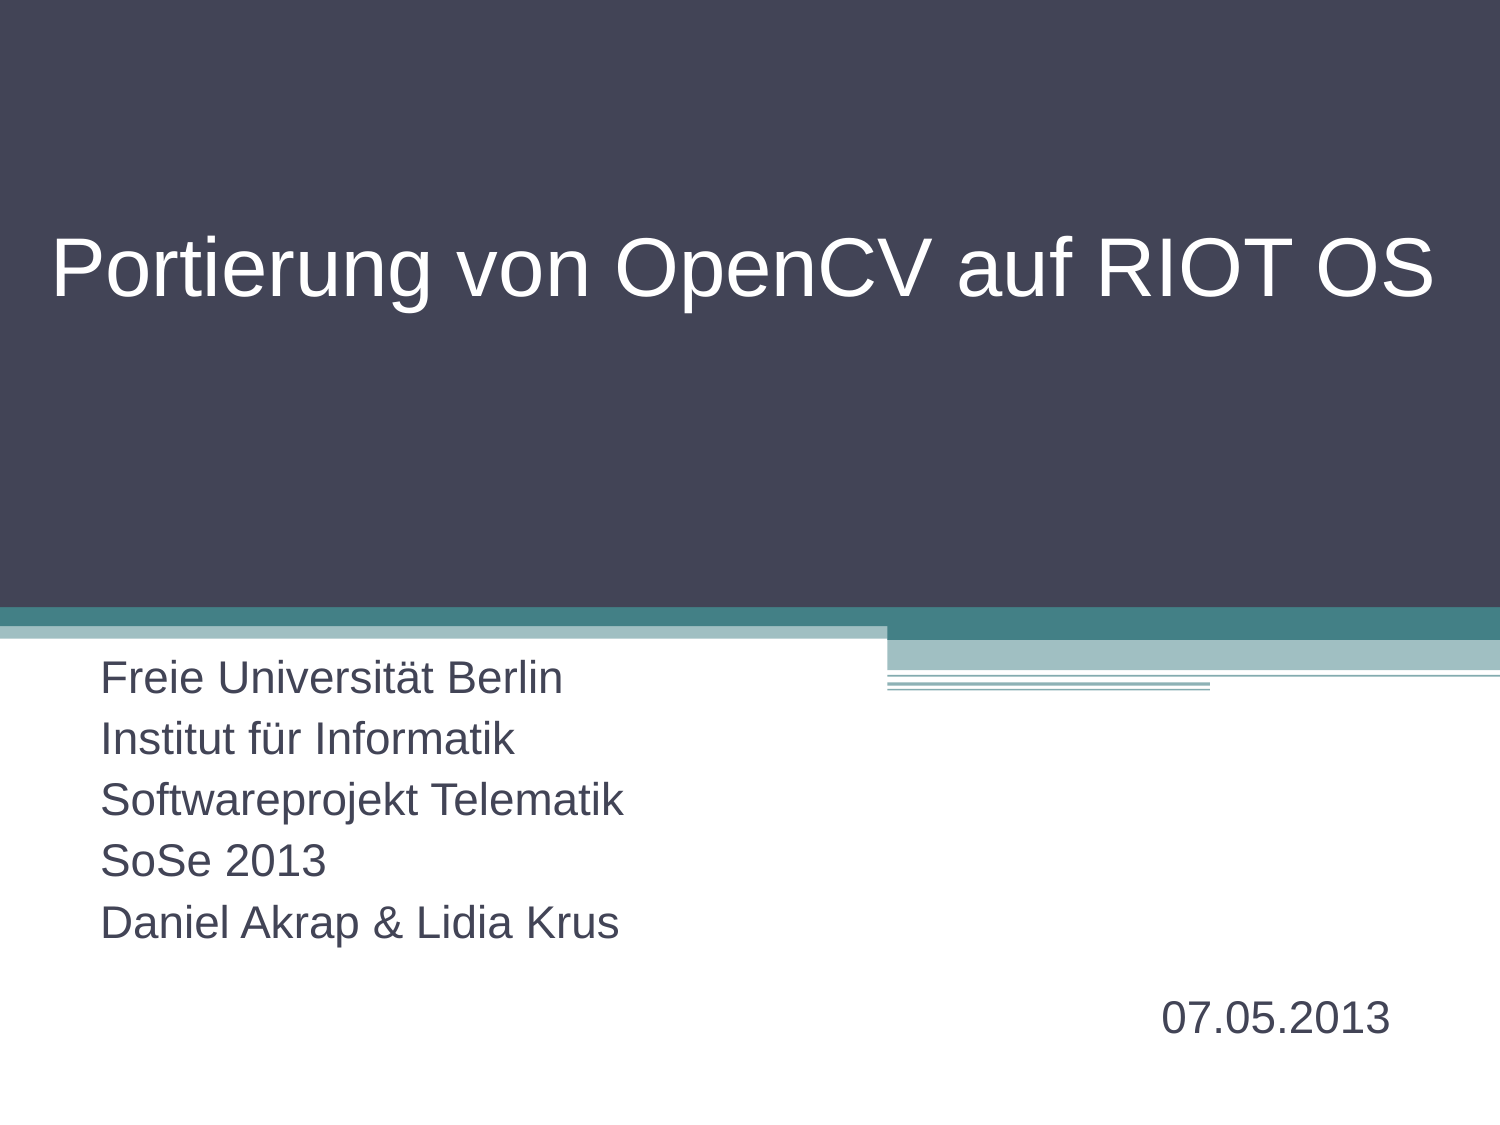

# Portierung von OpenCV auf RIOT OS
Freie Universität Berlin
Institut für Informatik
Softwareprojekt Telematik
SoSe 2013
Daniel Akrap & Lidia Krus
07.05.2013